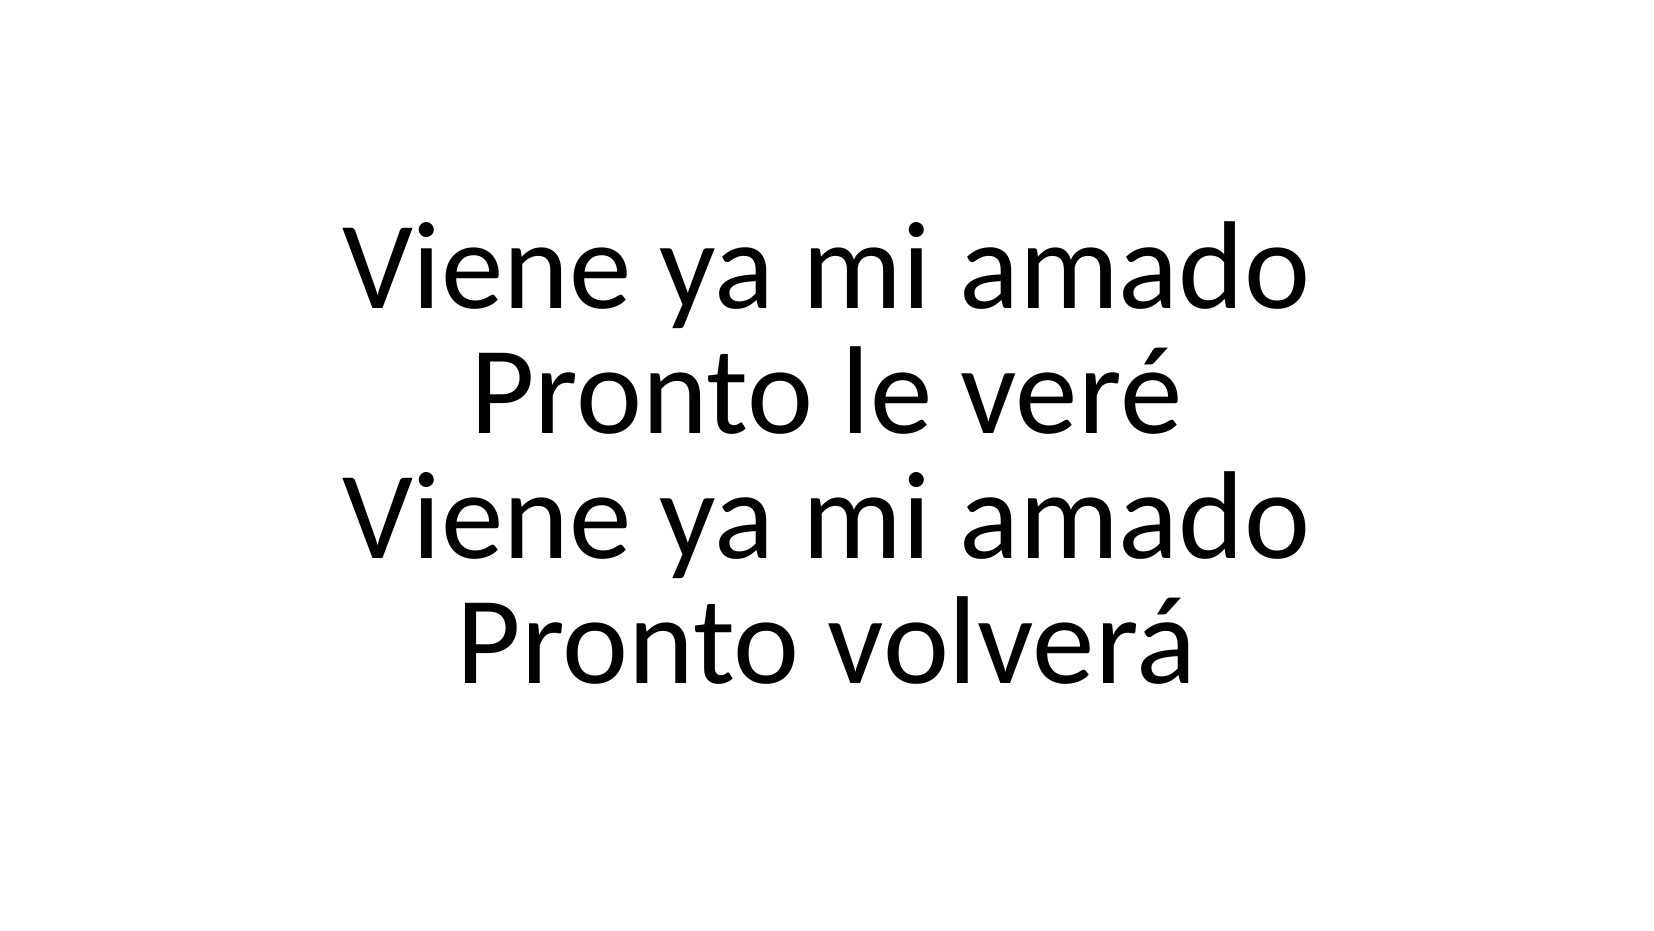

# Viene ya mi amado Pronto le veré Viene ya mi amado Pronto volverá